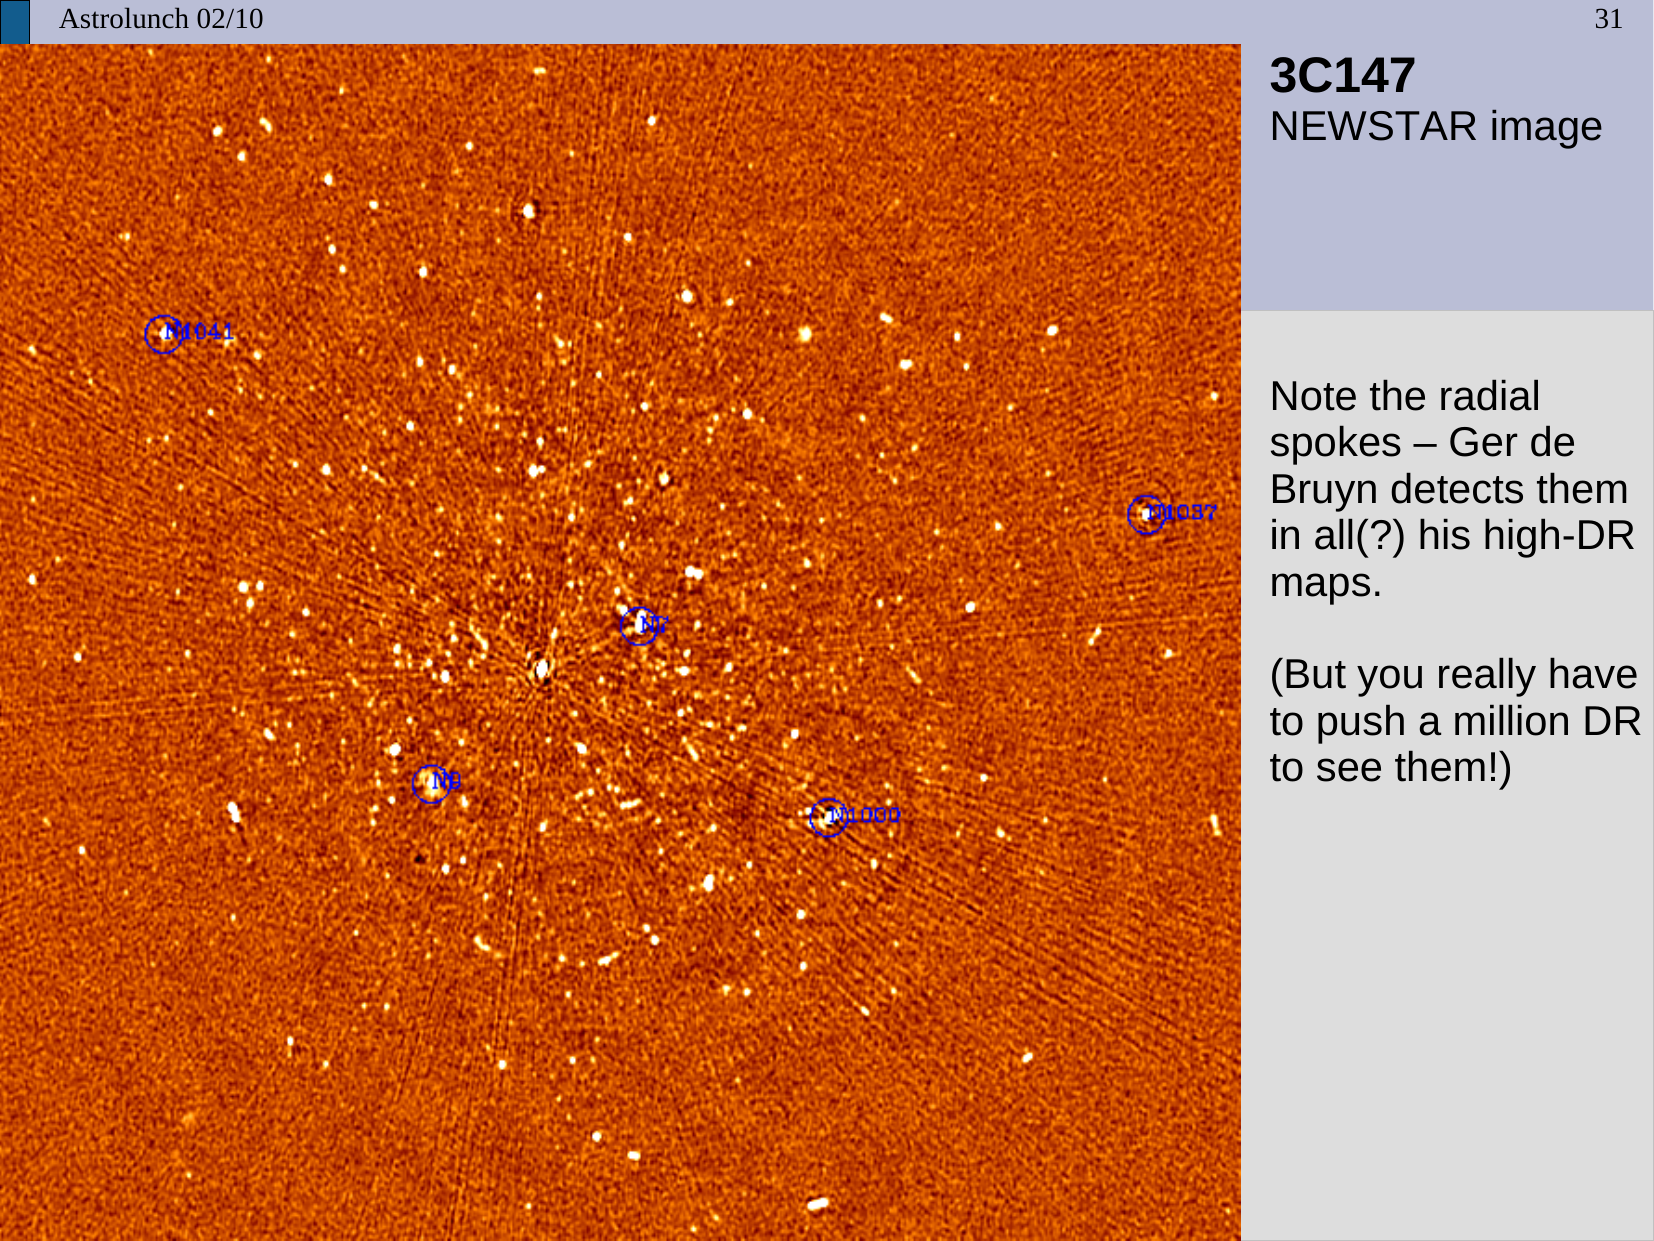

Astrolunch 02/10
31
3C147
NEWSTAR image
Note the radial spokes – Ger de Bruyn detects them in all(?) his high-DR maps.
(But you really have to push a million DR to see them!)
#